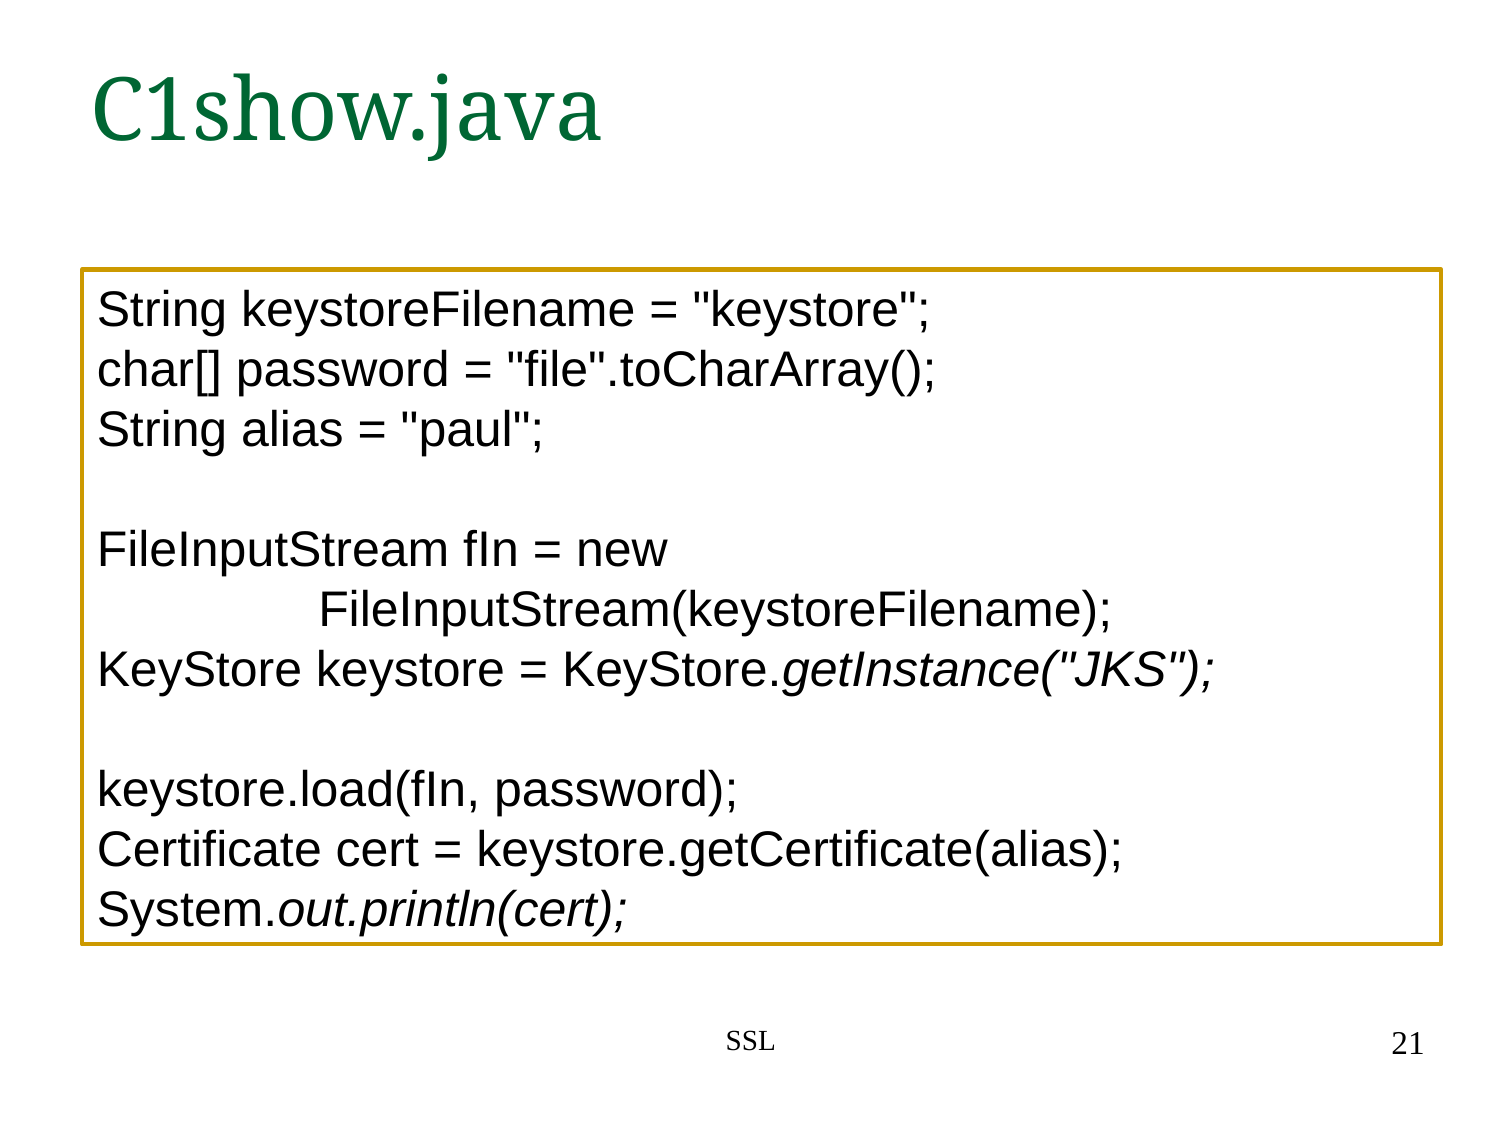

# C1show.java
String keystoreFilename = "keystore";
char[] password = "file".toCharArray();
String alias = "paul";
FileInputStream fIn = new
			FileInputStream(keystoreFilename);
KeyStore keystore = KeyStore.getInstance("JKS");
keystore.load(fIn, password);
Certificate cert = keystore.getCertificate(alias);
System.out.println(cert);
SSL
21